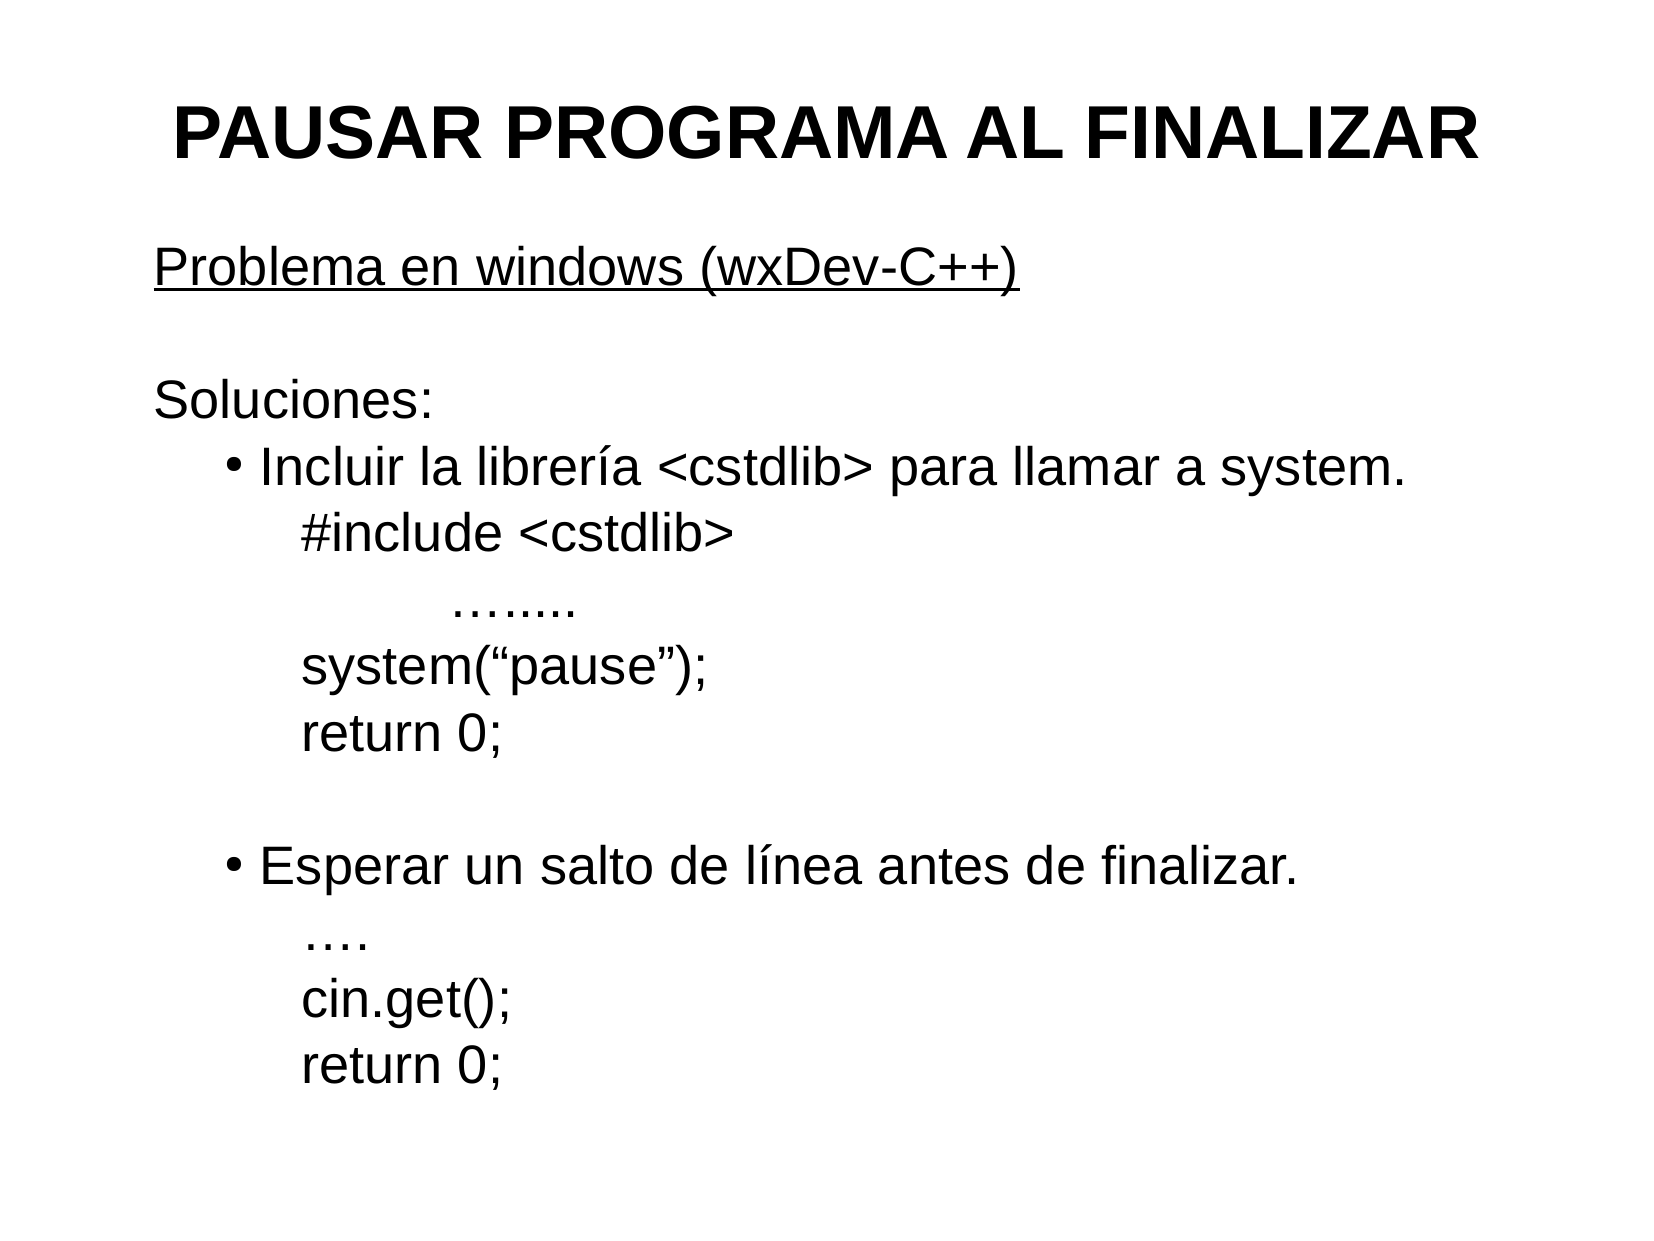

# PAUSAR PROGRAMA AL FINALIZAR
Problema en windows (wxDev-C++)
Soluciones:
Incluir la librería <cstdlib> para llamar a system.
		#include <cstdlib>
				….....
		system(“pause”);
		return 0;
Esperar un salto de línea antes de finalizar.
		….
		cin.get();
		return 0;